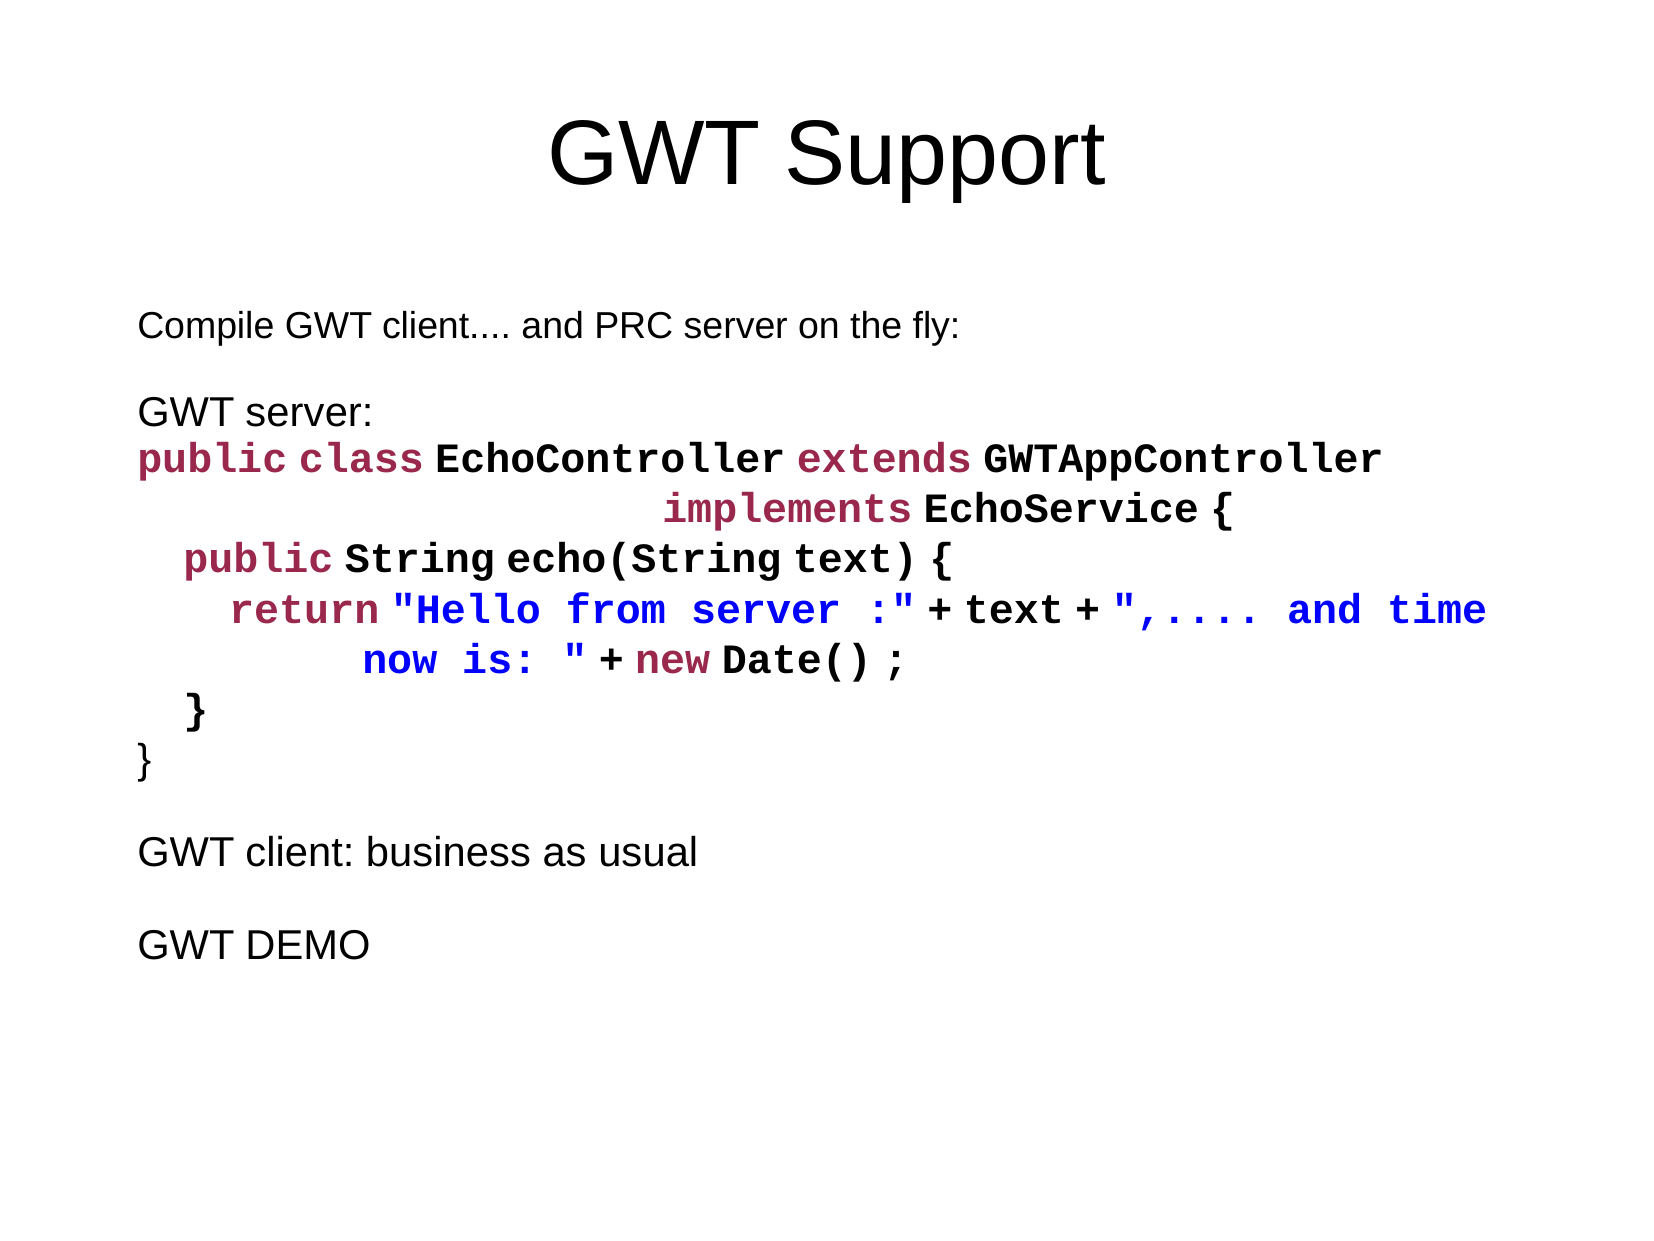

# GWT Support
Compile GWT client.... and PRC server on the fly:
GWT server:
public class EchoController extends GWTAppController
							implements EchoService {
 public String echo(String text) {
 return "Hello from server :" + text + ",.... and time
			now is: " + new Date() ;
 }
}
GWT client: business as usual
GWT DEMO